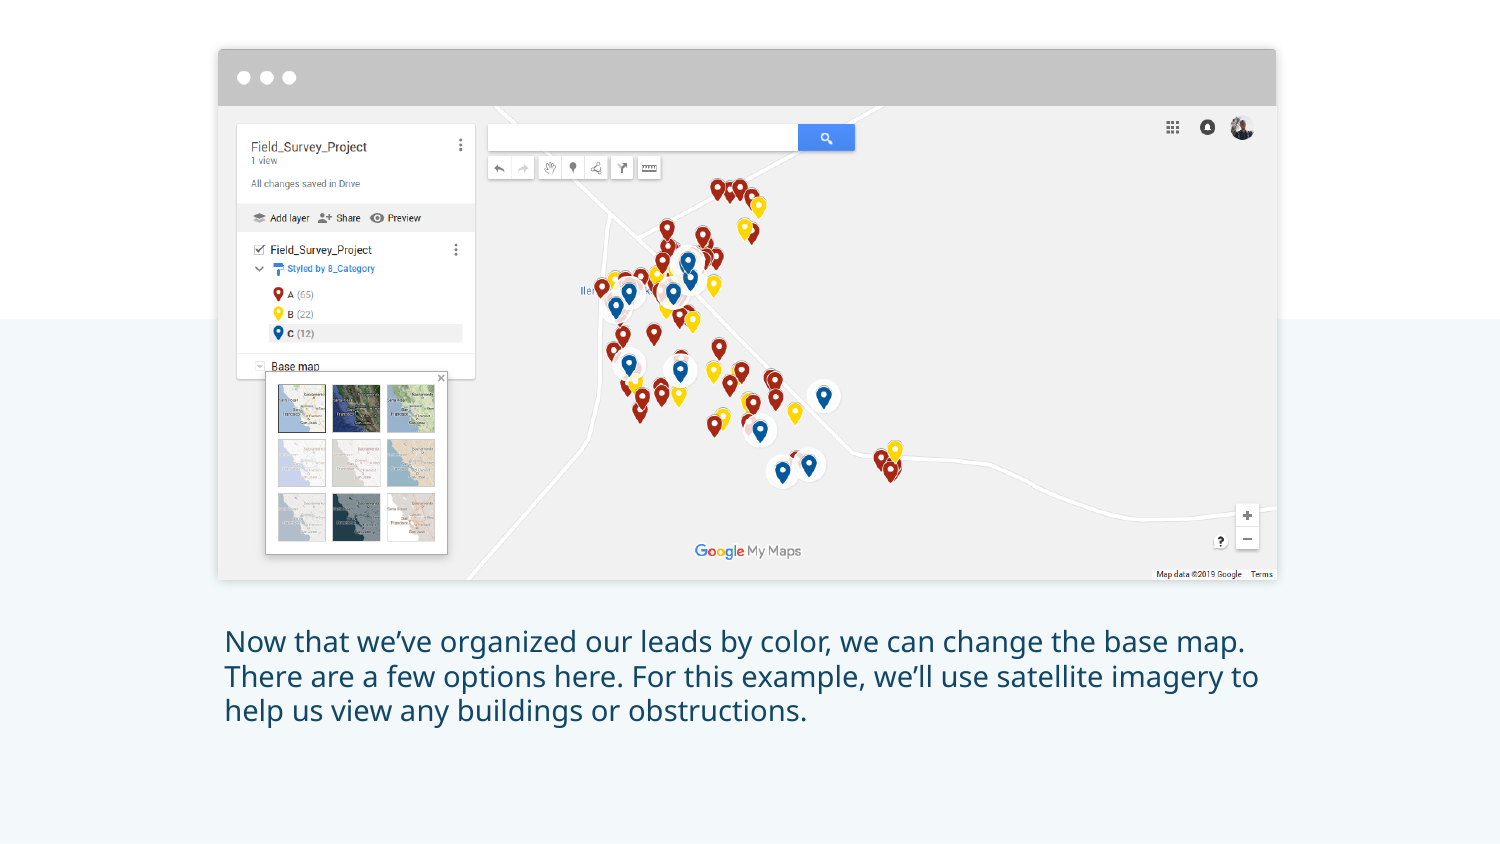

Now that we’ve organized our leads by color, we can change the base map. There are a few options here. For this example, we’ll use satellite imagery to help us view any buildings or obstructions.